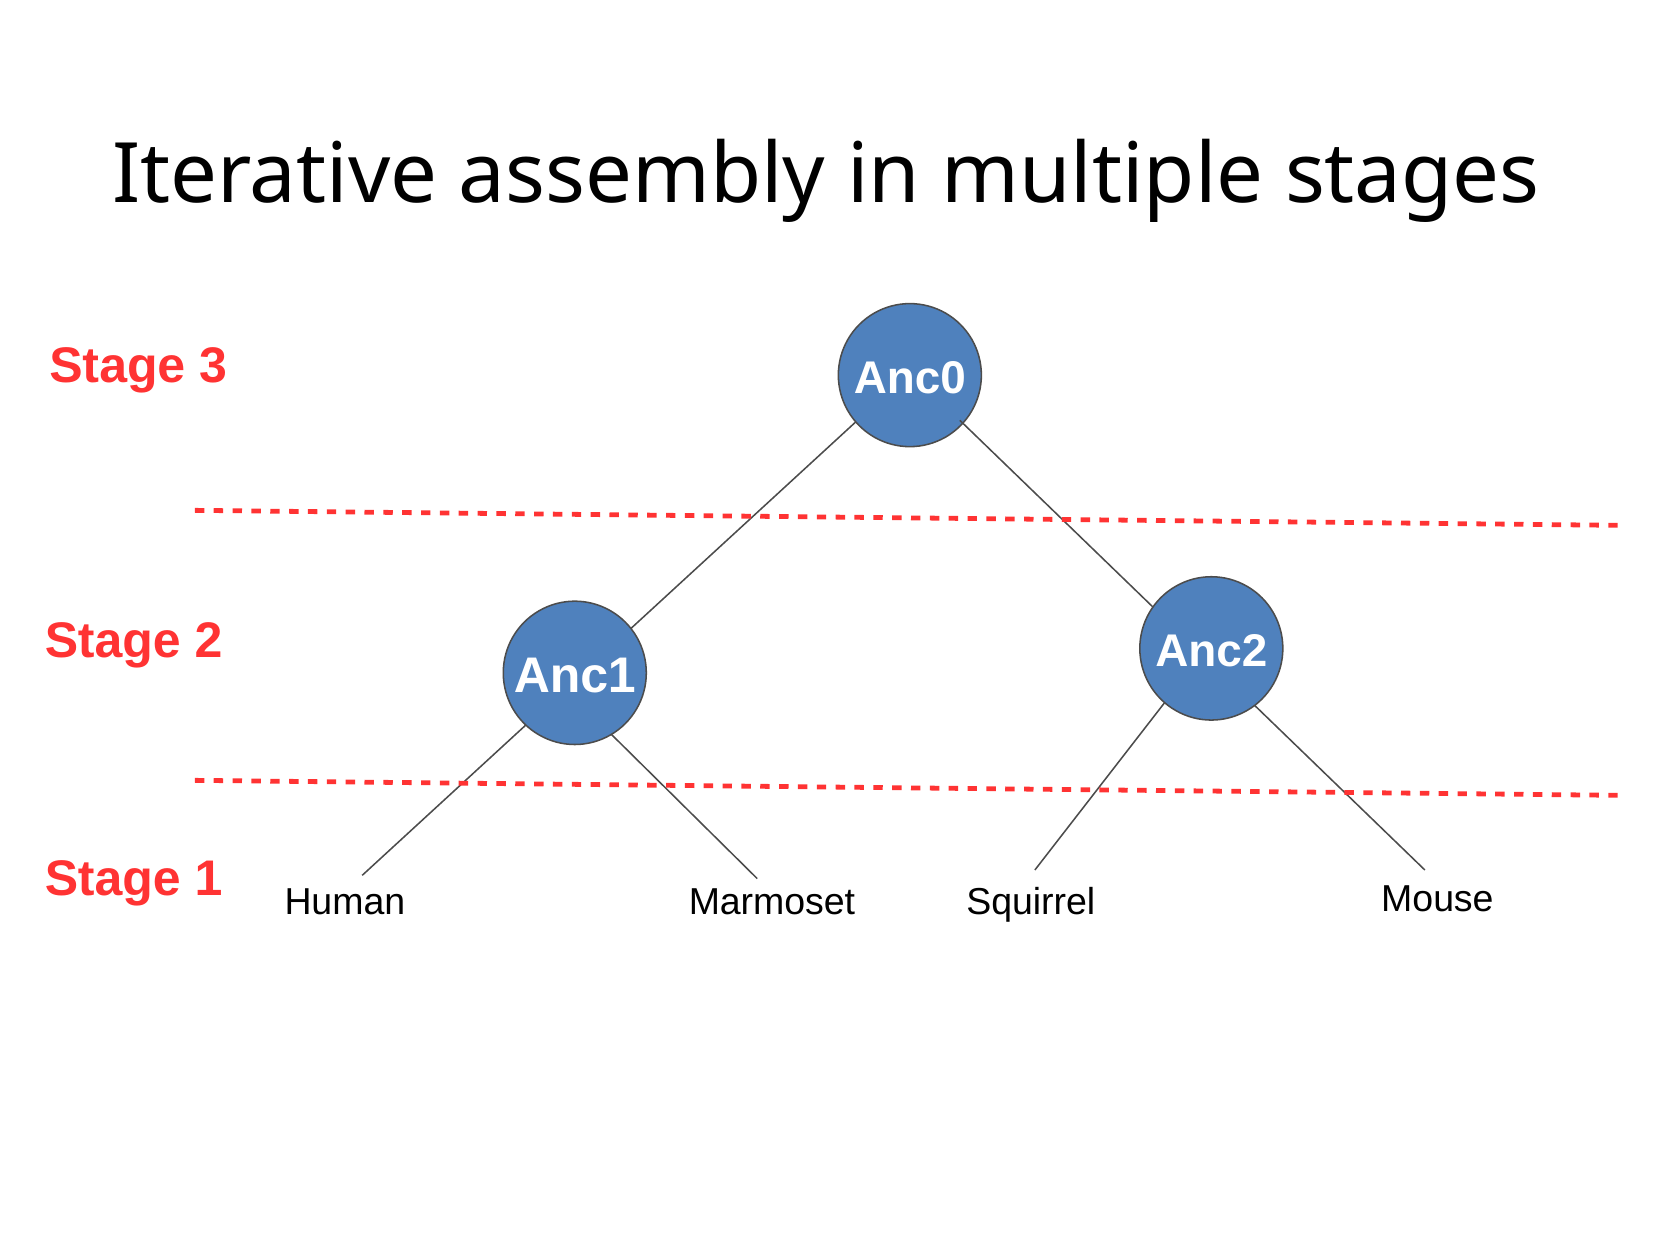

# Iterative assembly in multiple stages
Anc0
Stage 3
Anc2
Anc1
Stage 2
Stage 1
Mouse
Marmoset
Squirrel
Human